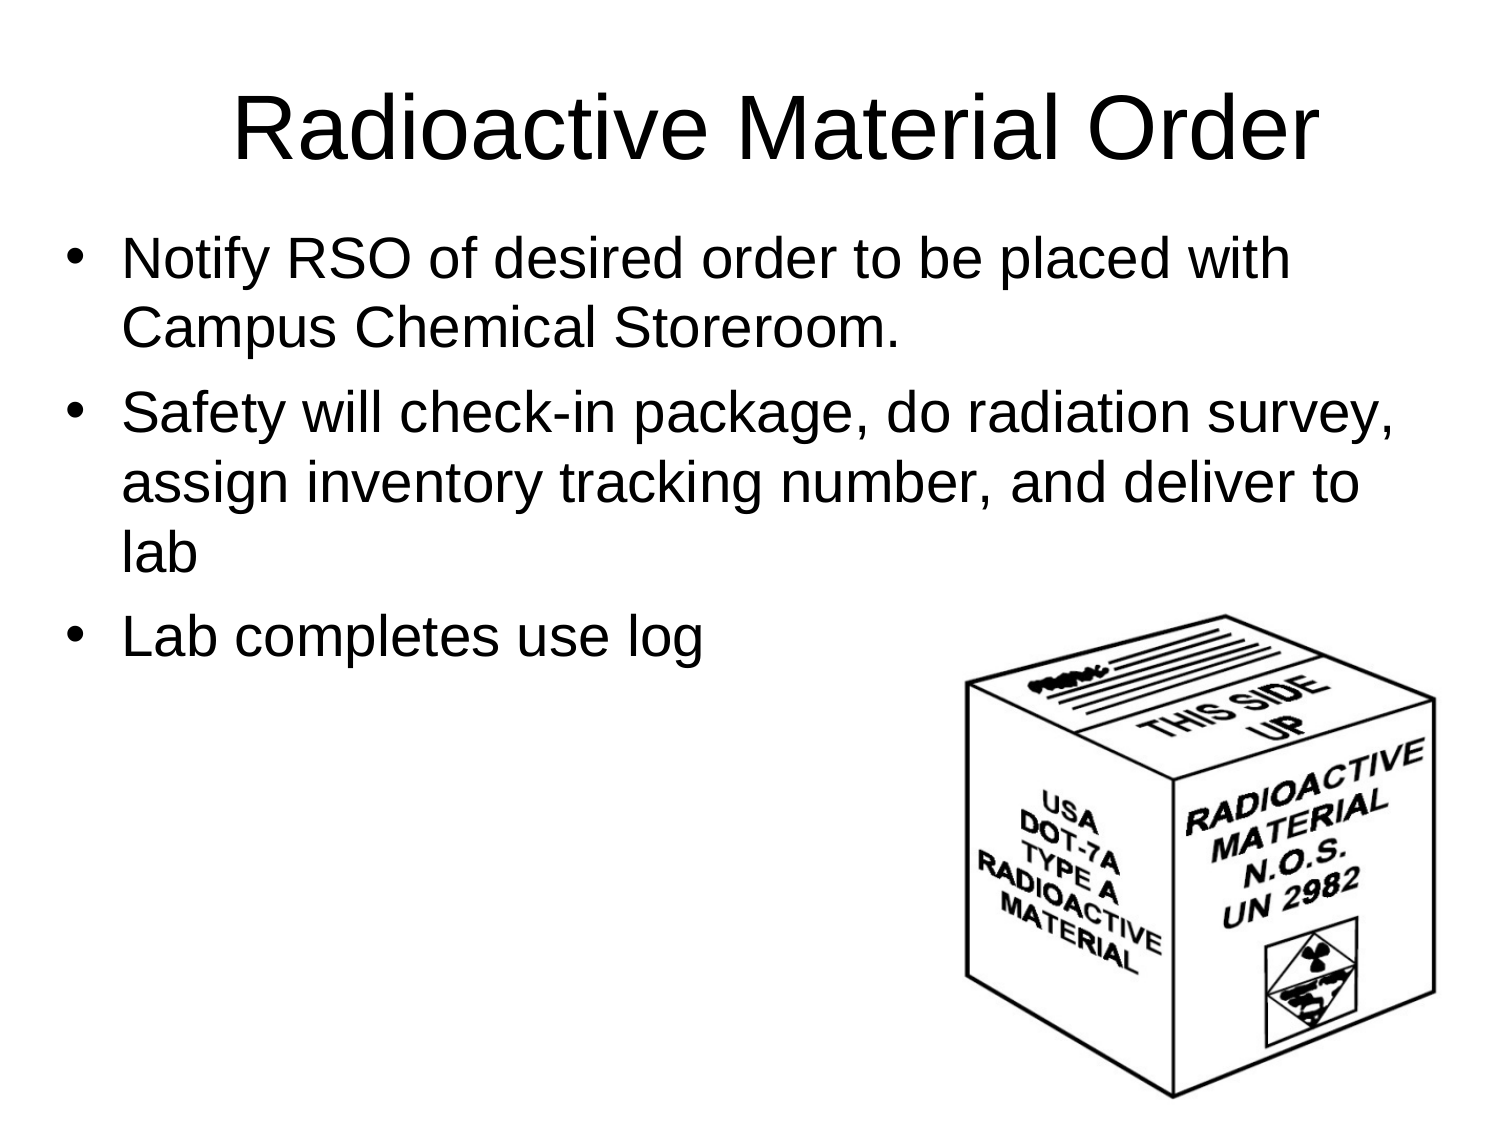

# Radioactive Material Order
Notify RSO of desired order to be placed with Campus Chemical Storeroom.
Safety will check-in package, do radiation survey, assign inventory tracking number, and deliver to lab
Lab completes use log